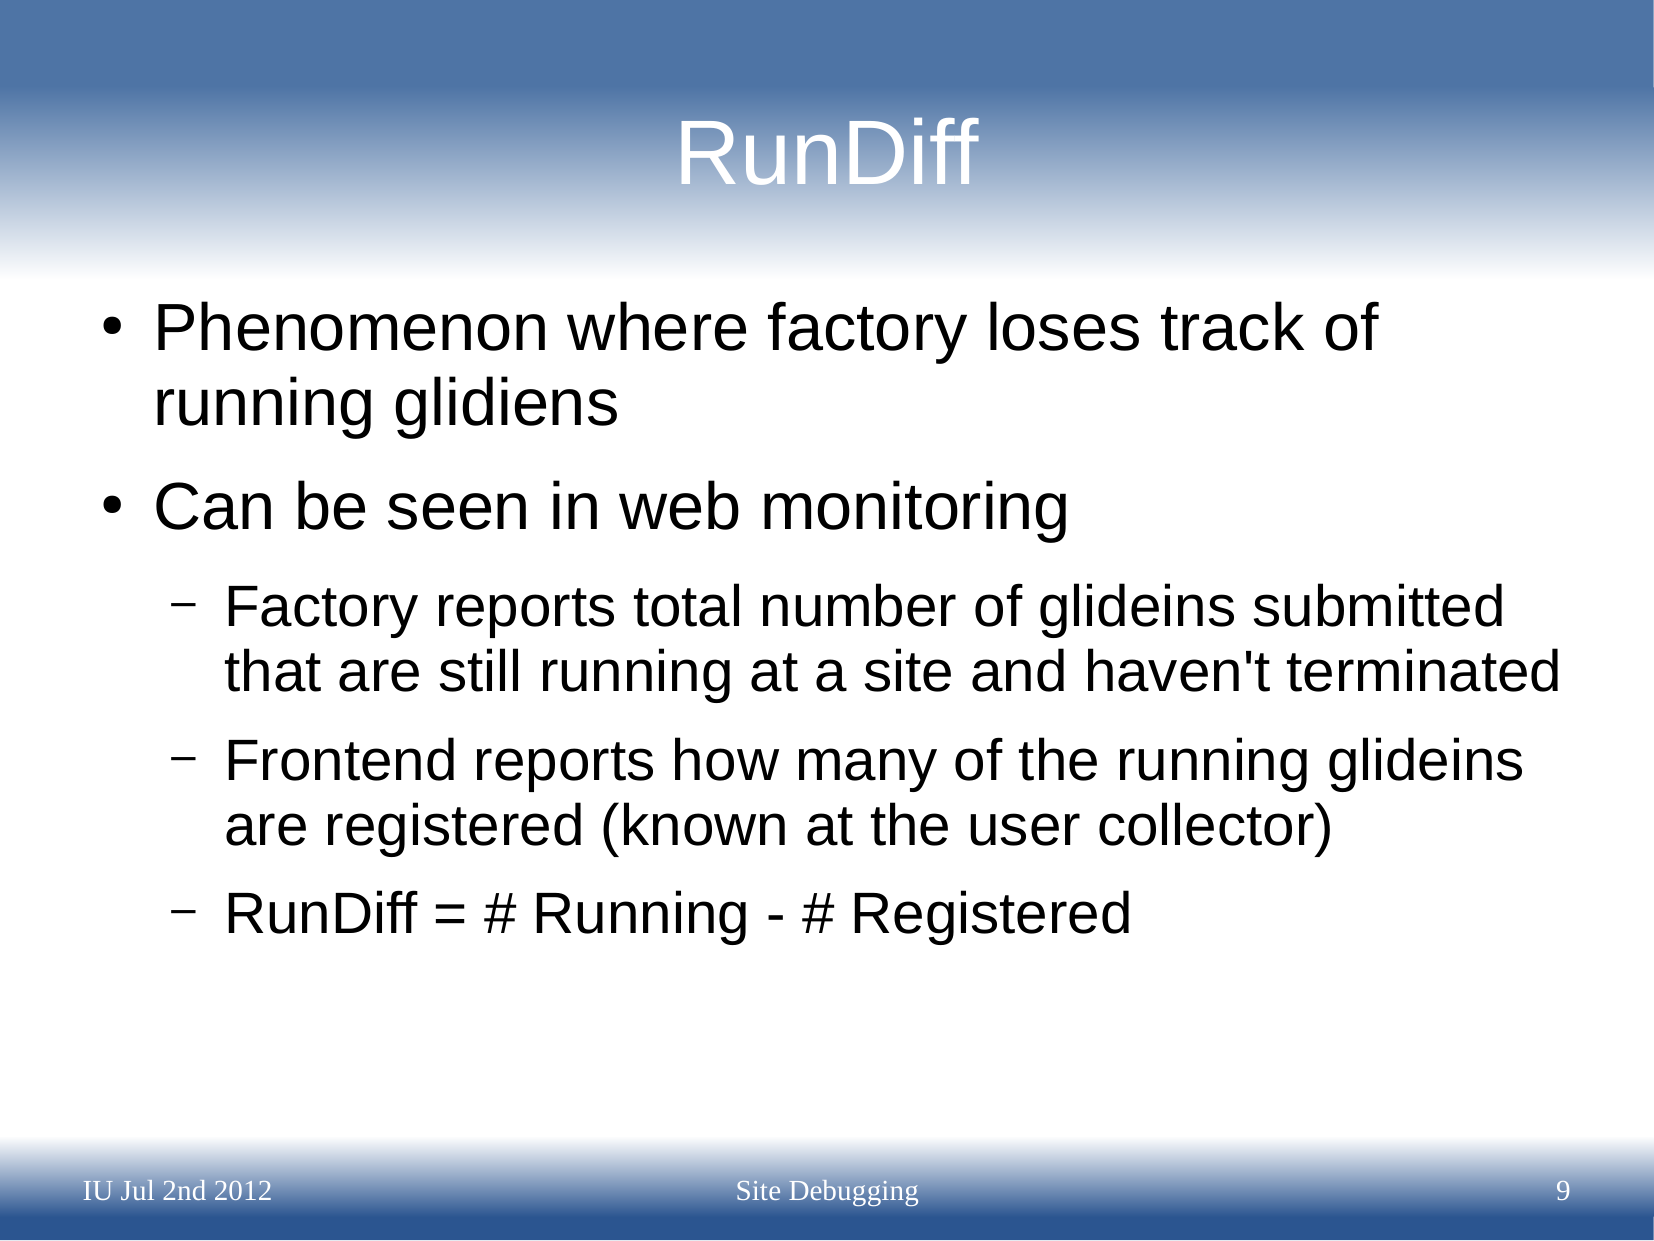

# RunDiff
Phenomenon where factory loses track of running glidiens
Can be seen in web monitoring
Factory reports total number of glideins submitted that are still running at a site and haven't terminated
Frontend reports how many of the running glideins are registered (known at the user collector)
RunDiff = # Running - # Registered
IU Jul 2nd 2012
Site Debugging
9